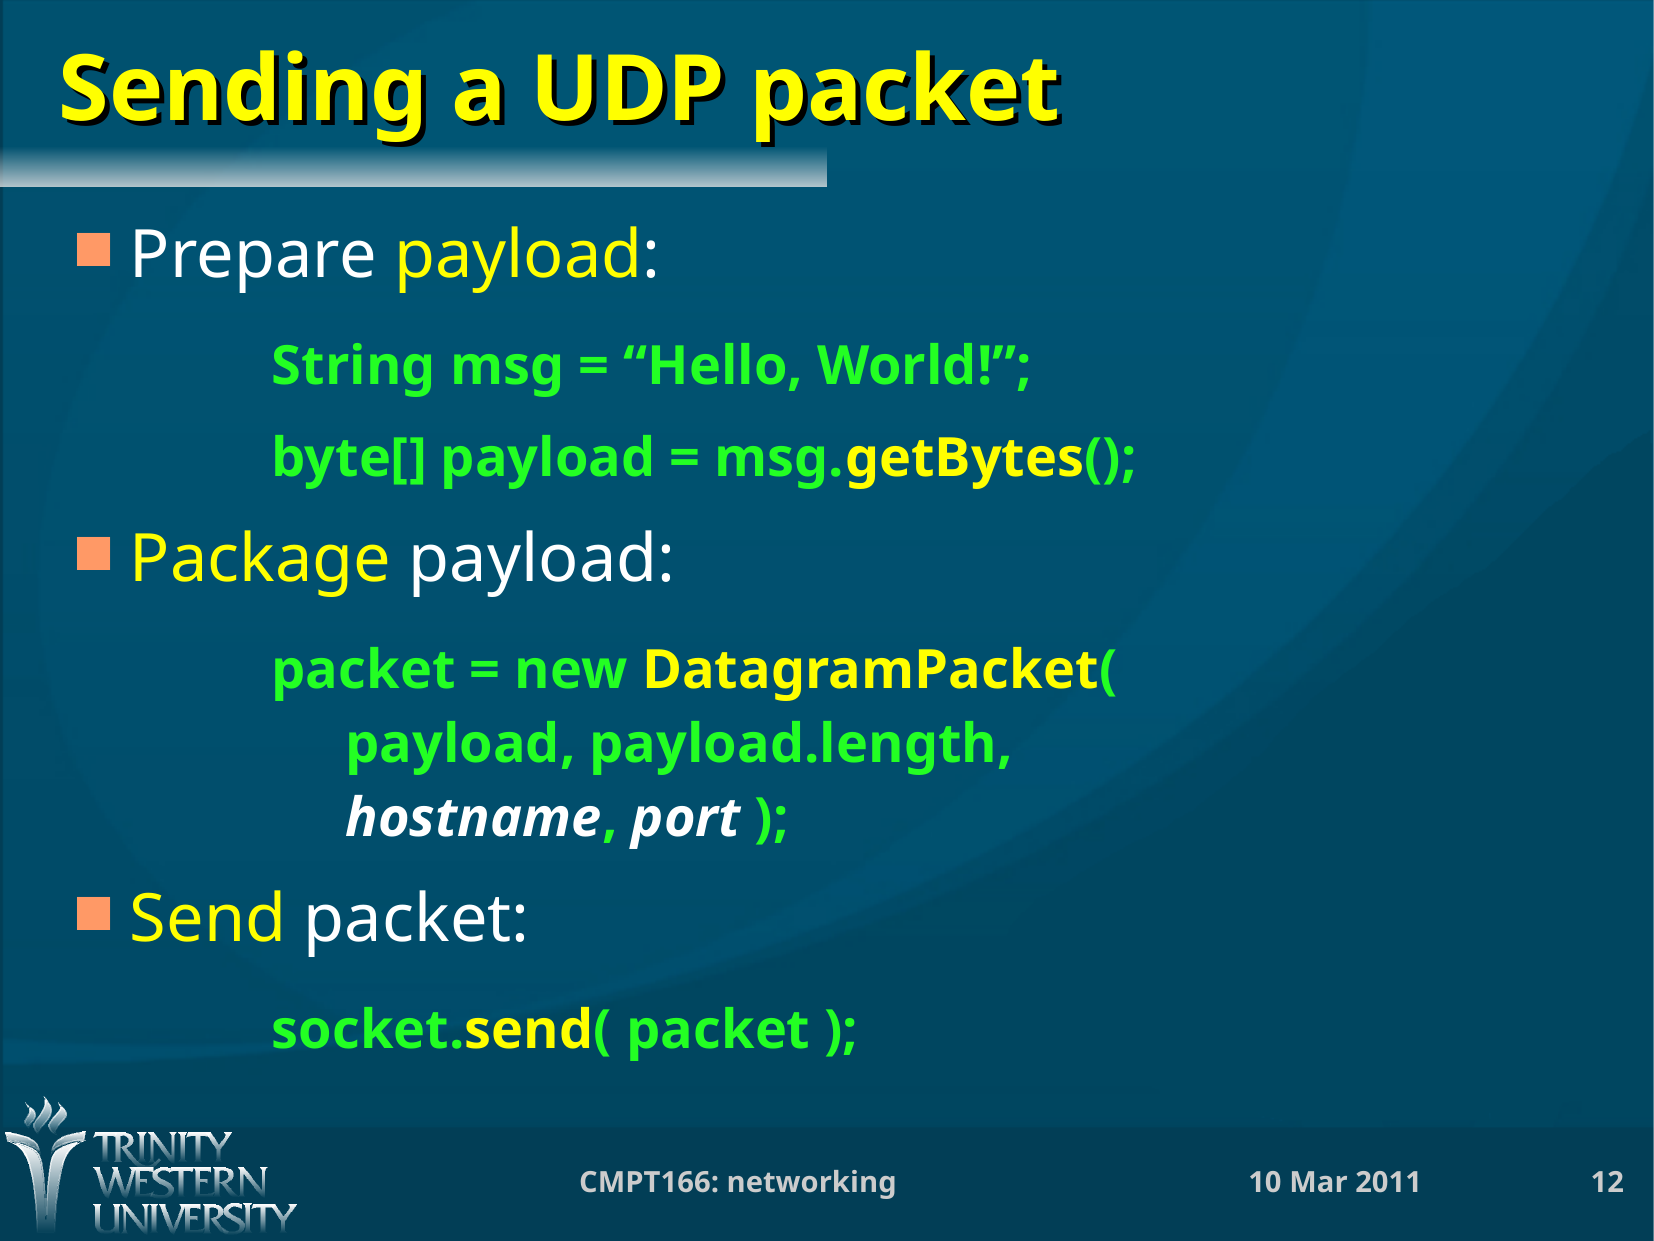

# Sending a UDP packet
Prepare payload:
String msg = “Hello, World!”;
byte[] payload = msg.getBytes();
Package payload:
packet = new DatagramPacket(
	payload, payload.length,
	hostname, port );
Send packet:
socket.send( packet );
CMPT166: networking
10 Mar 2011
12